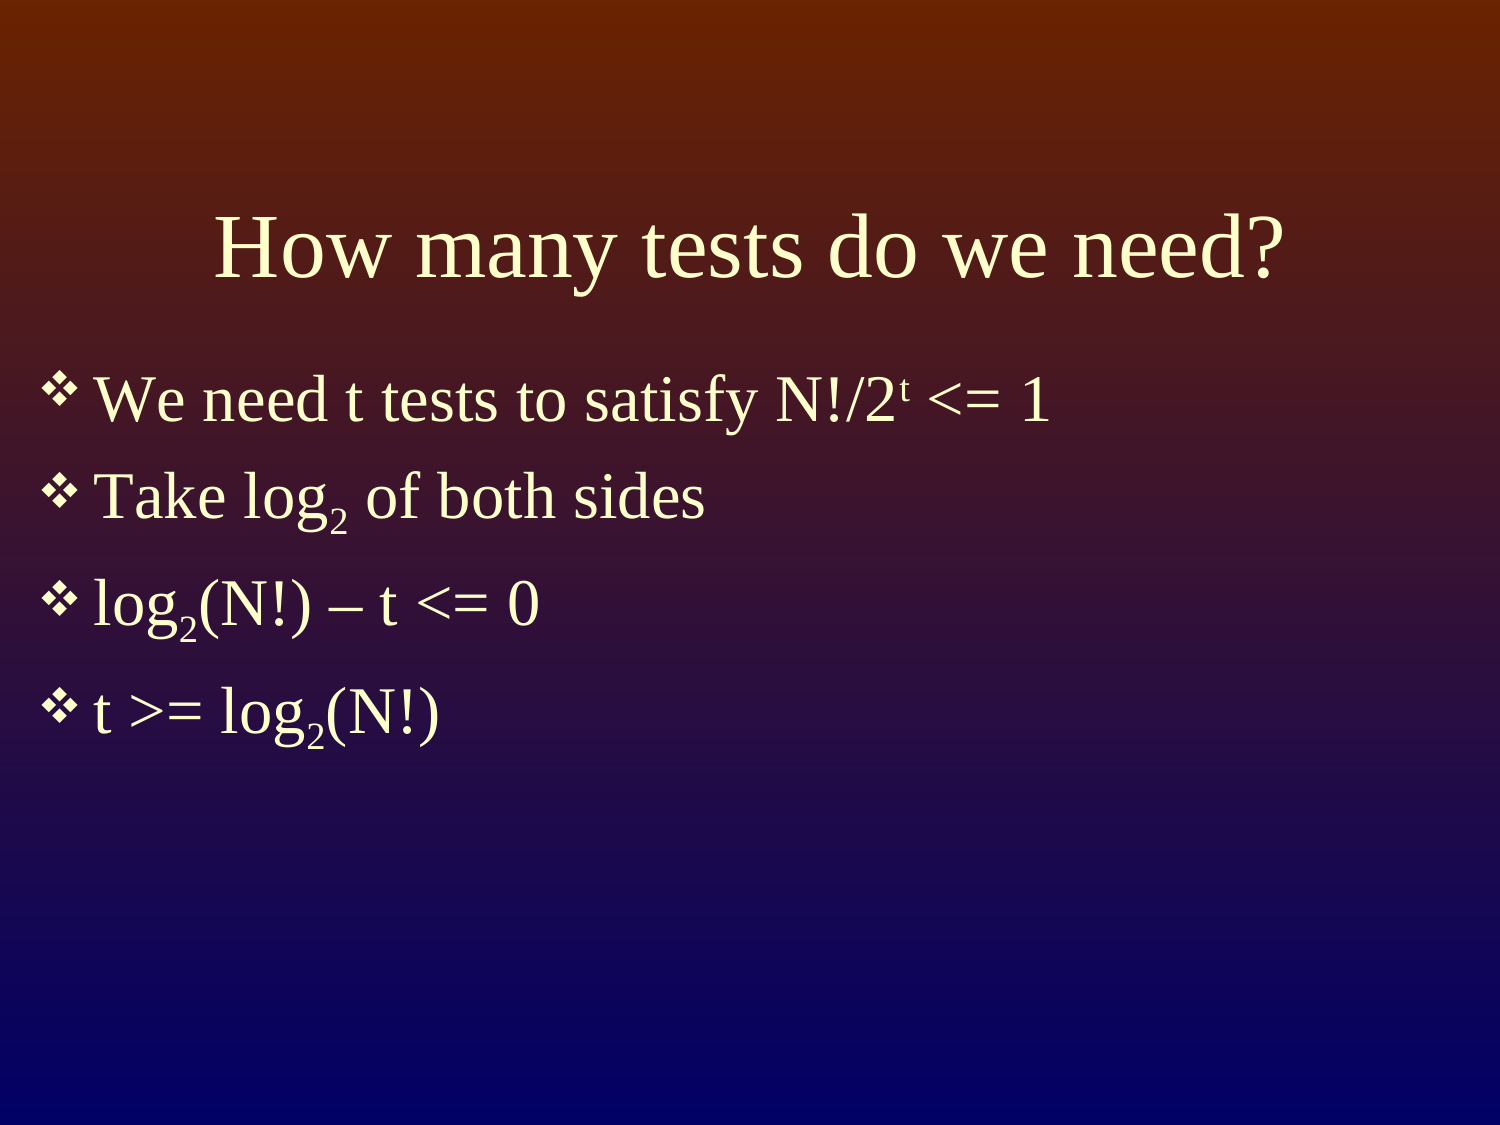

# How many tests do we need?
We need t tests to satisfy N!/2t <= 1
Take log2 of both sides
log2(N!) – t <= 0
t >= log2(N!)